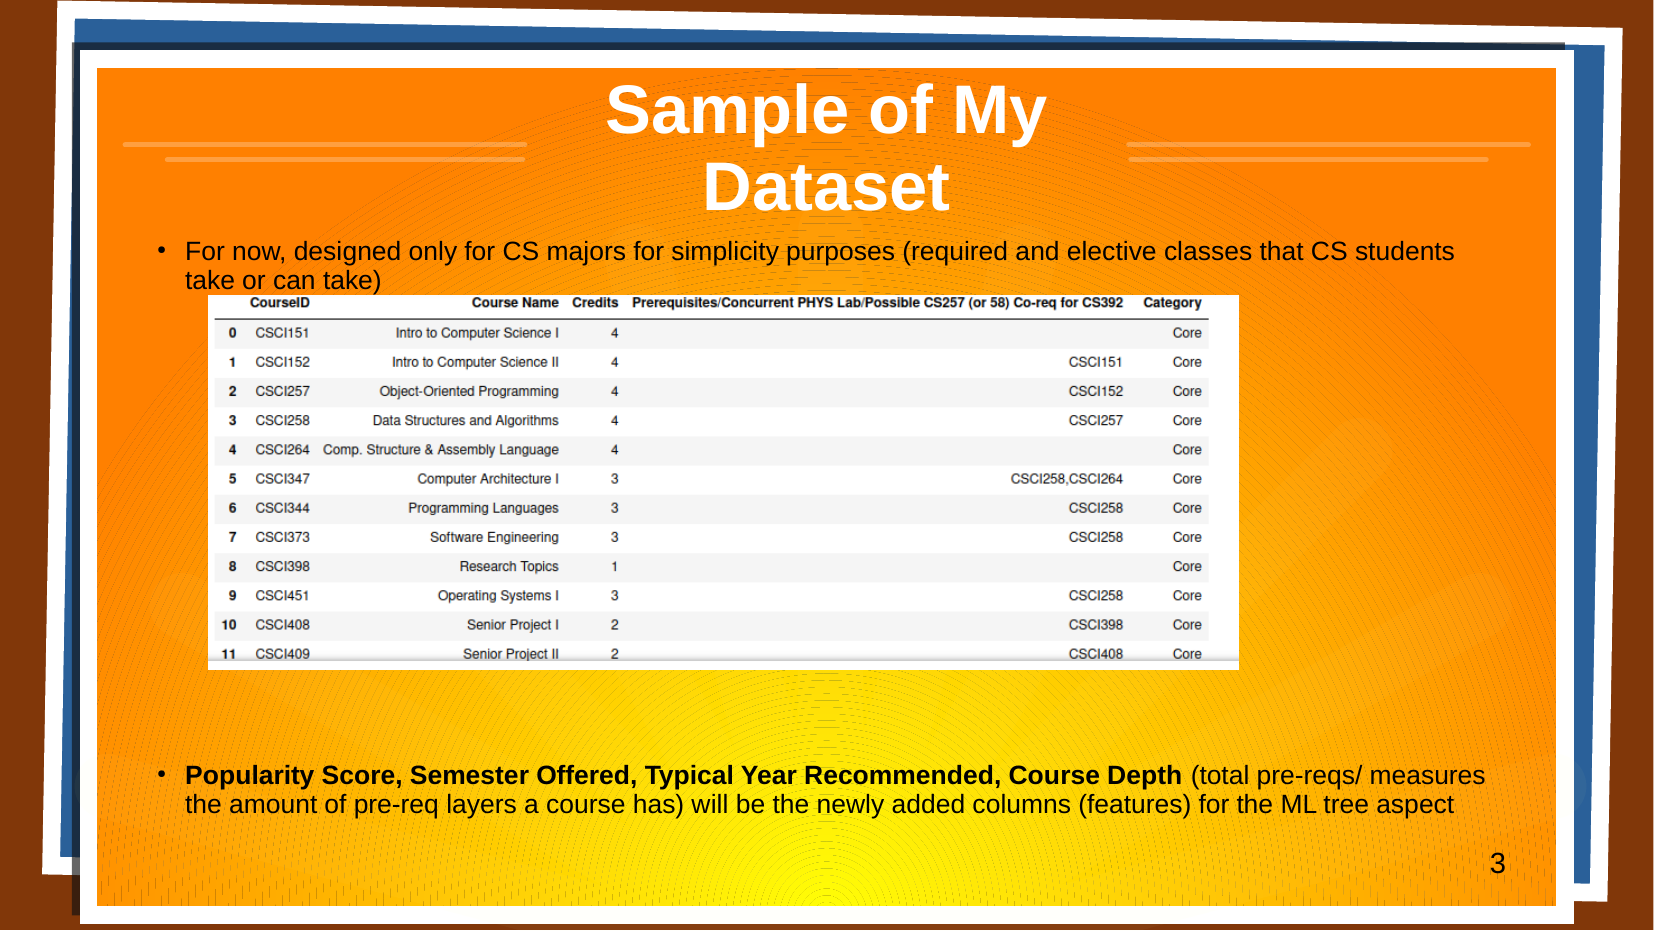

# Sample of My Dataset
For now, designed only for CS majors for simplicity purposes (required and elective classes that CS students take or can take)
Popularity Score, Semester Offered, Typical Year Recommended, Course Depth (total pre-reqs/ measures the amount of pre-req layers a course has) will be the newly added columns (features) for the ML tree aspect
3